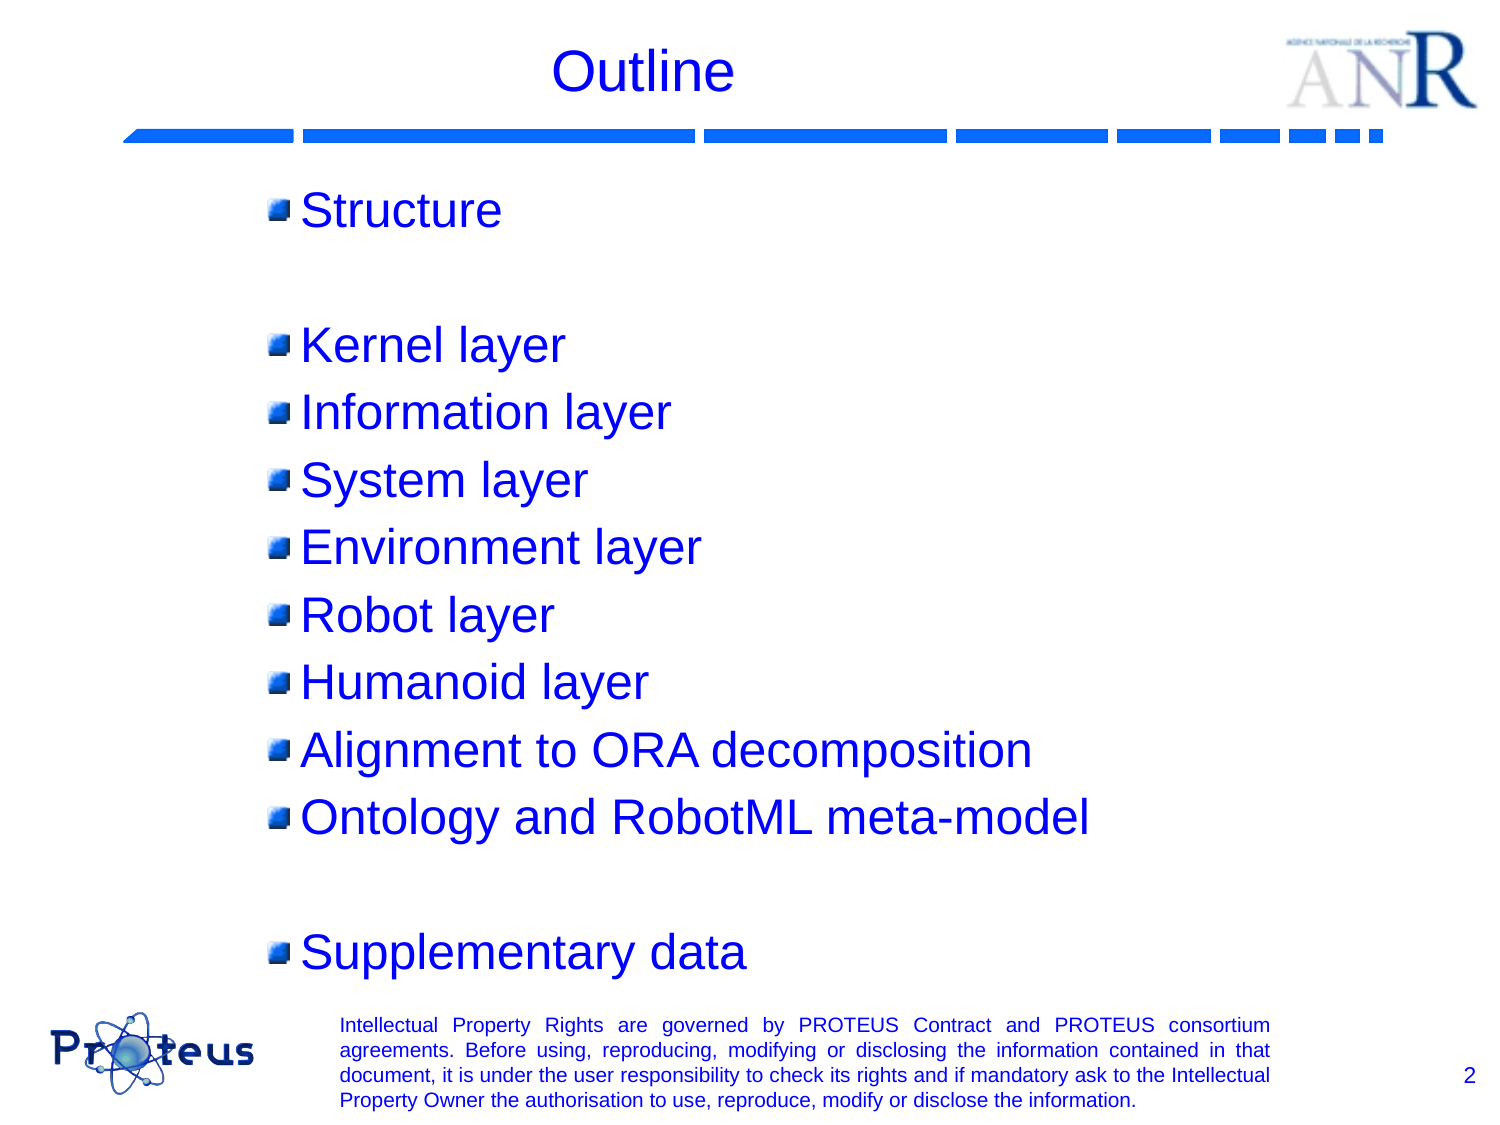

# Outline
Structure
Kernel layer
Information layer
System layer
Environment layer
Robot layer
Humanoid layer
Alignment to ORA decomposition
Ontology and RobotML meta-model
Supplementary data
2